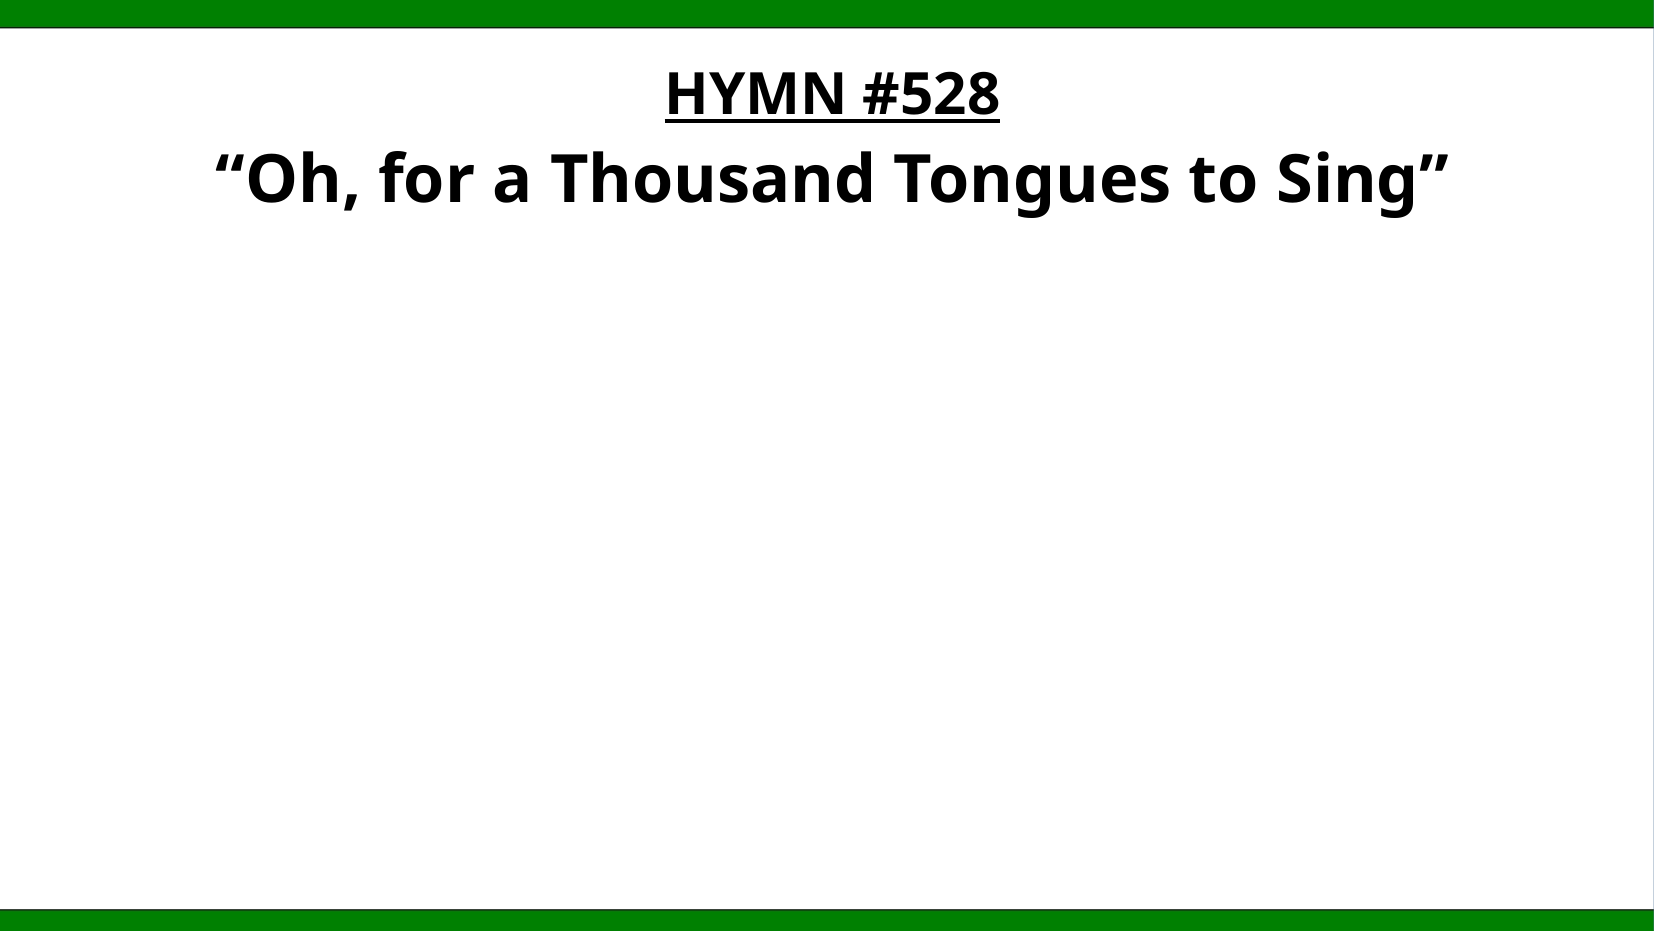

HYMN #528
“Oh, for a Thousand Tongues to Sing”